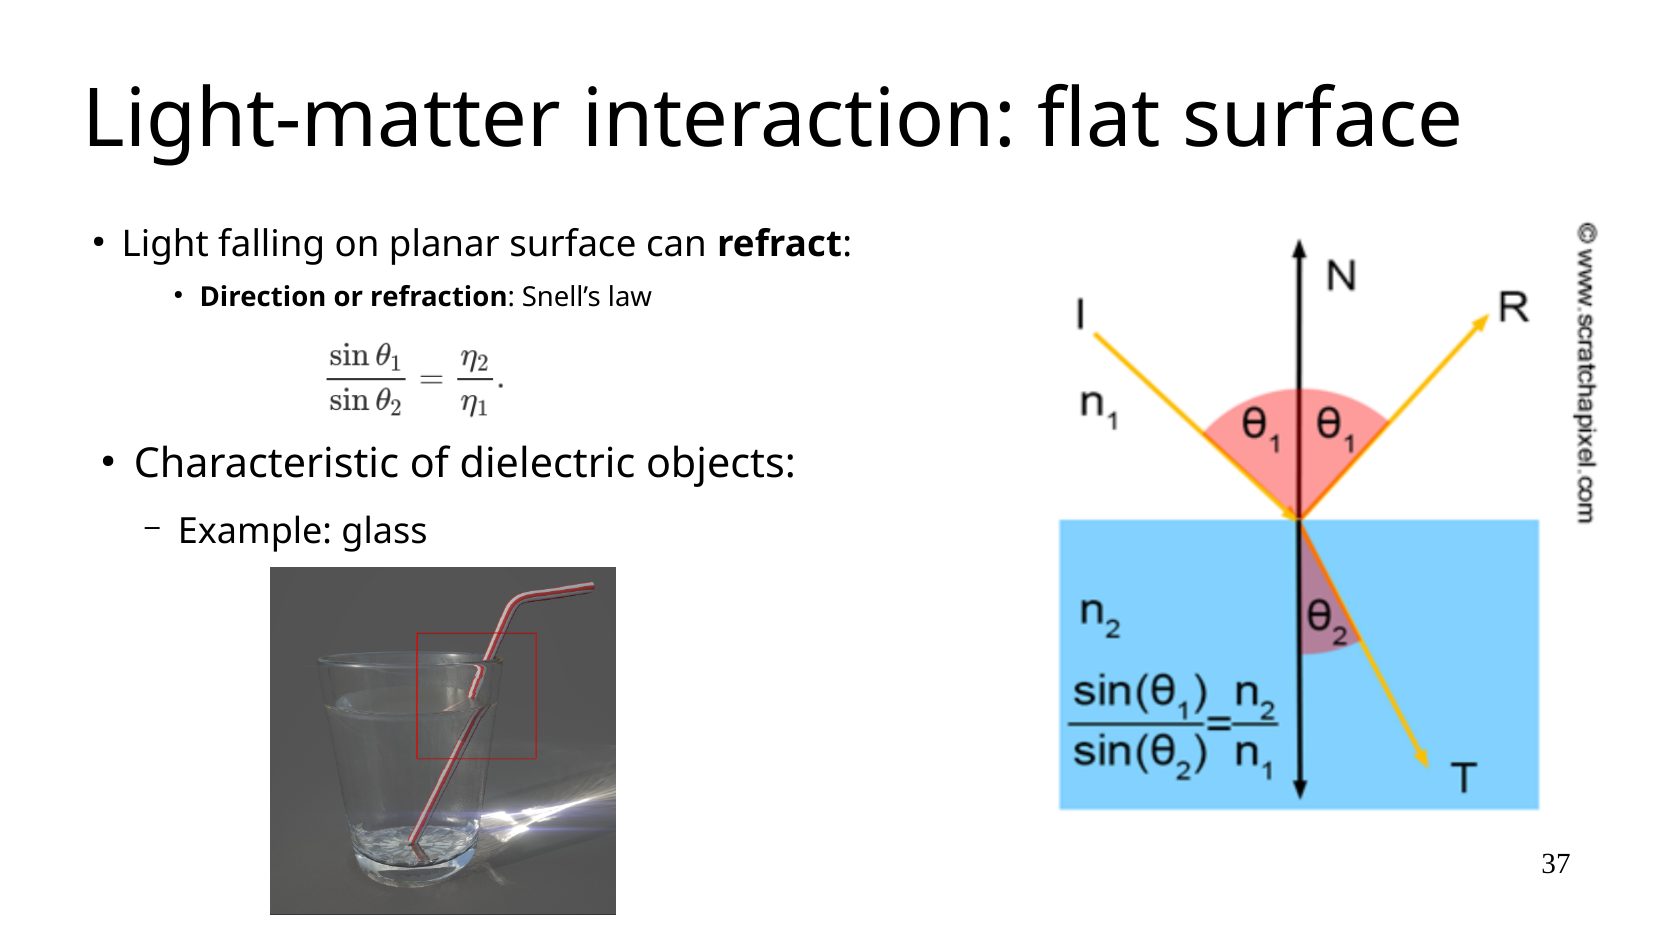

# Light-matter interaction: flat surface
Light falling on planar surface can refract:
Direction or refraction: Snell’s law
Characteristic of dielectric objects:
Example: glass
37